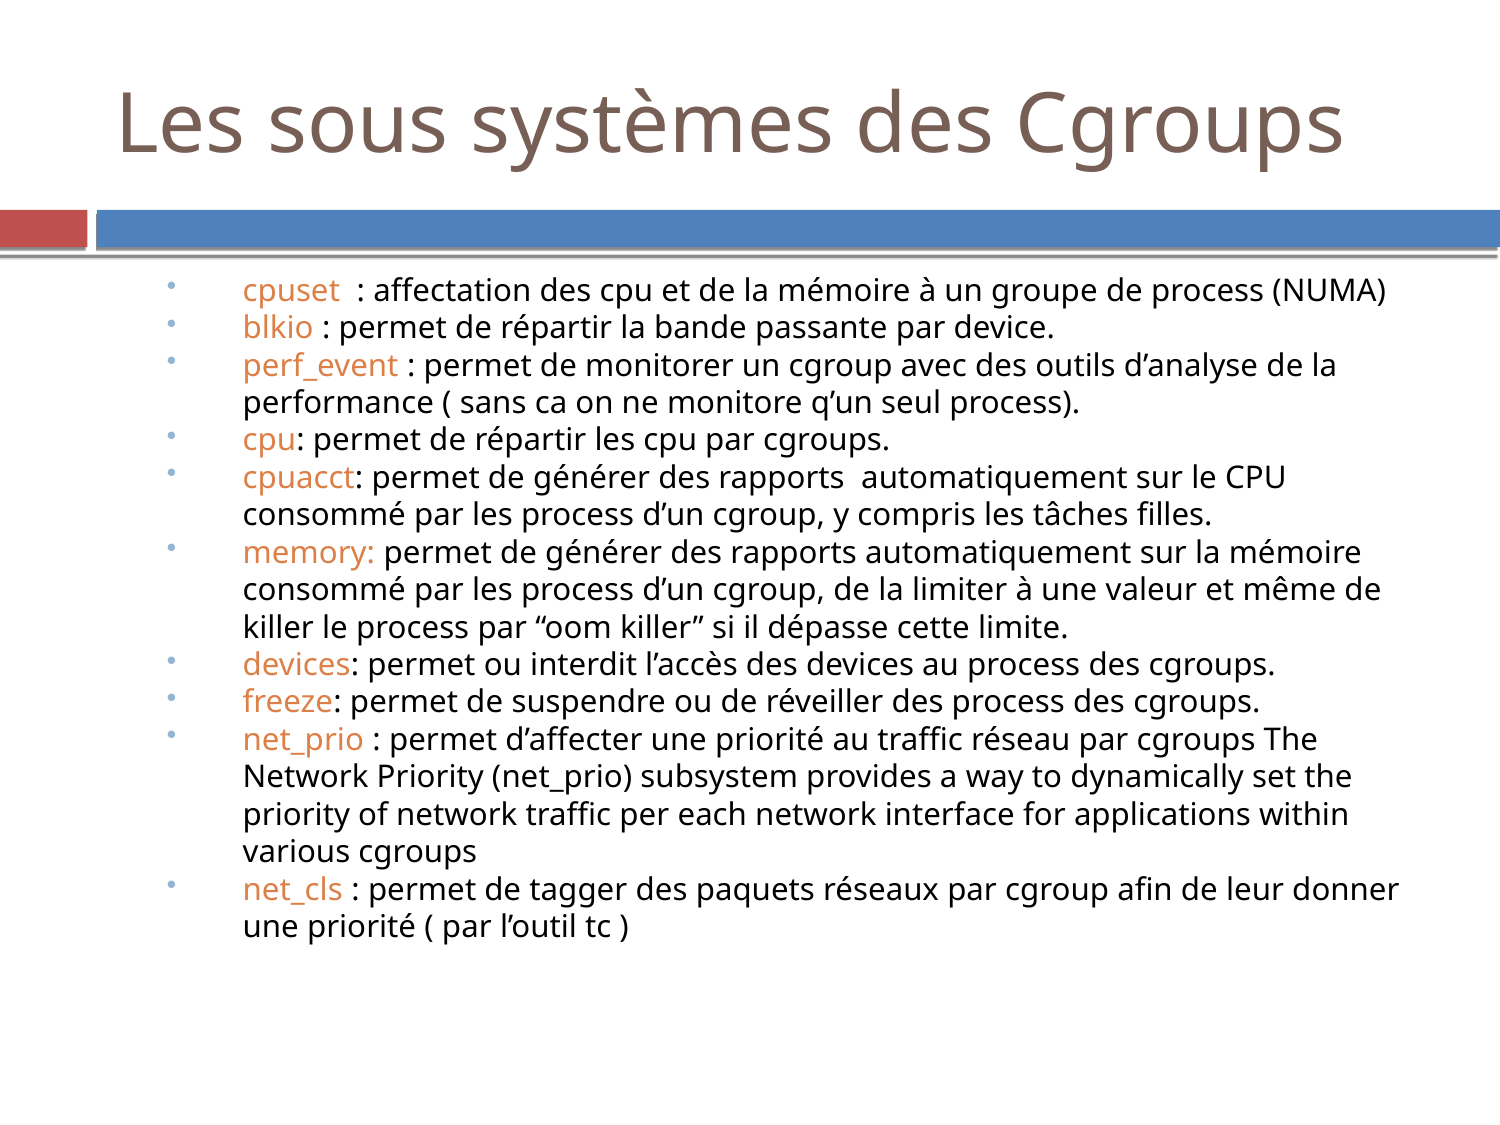

Les sous systèmes des Cgroups
cpuset : affectation des cpu et de la mémoire à un groupe de process (NUMA)
blkio : permet de répartir la bande passante par device.
perf_event : permet de monitorer un cgroup avec des outils d’analyse de la performance ( sans ca on ne monitore q’un seul process).
cpu: permet de répartir les cpu par cgroups.
cpuacct: permet de générer des rapports automatiquement sur le CPU consommé par les process d’un cgroup, y compris les tâches filles.
memory: permet de générer des rapports automatiquement sur la mémoire consommé par les process d’un cgroup, de la limiter à une valeur et même de killer le process par “oom killer” si il dépasse cette limite.
devices: permet ou interdit l’accès des devices au process des cgroups.
freeze: permet de suspendre ou de réveiller des process des cgroups.
net_prio : permet d’affecter une priorité au traffic réseau par cgroups The Network Priority (net_prio) subsystem provides a way to dynamically set the priority of network traffic per each network interface for applications within various cgroups
net_cls : permet de tagger des paquets réseaux par cgroup afin de leur donner une priorité ( par l’outil tc )